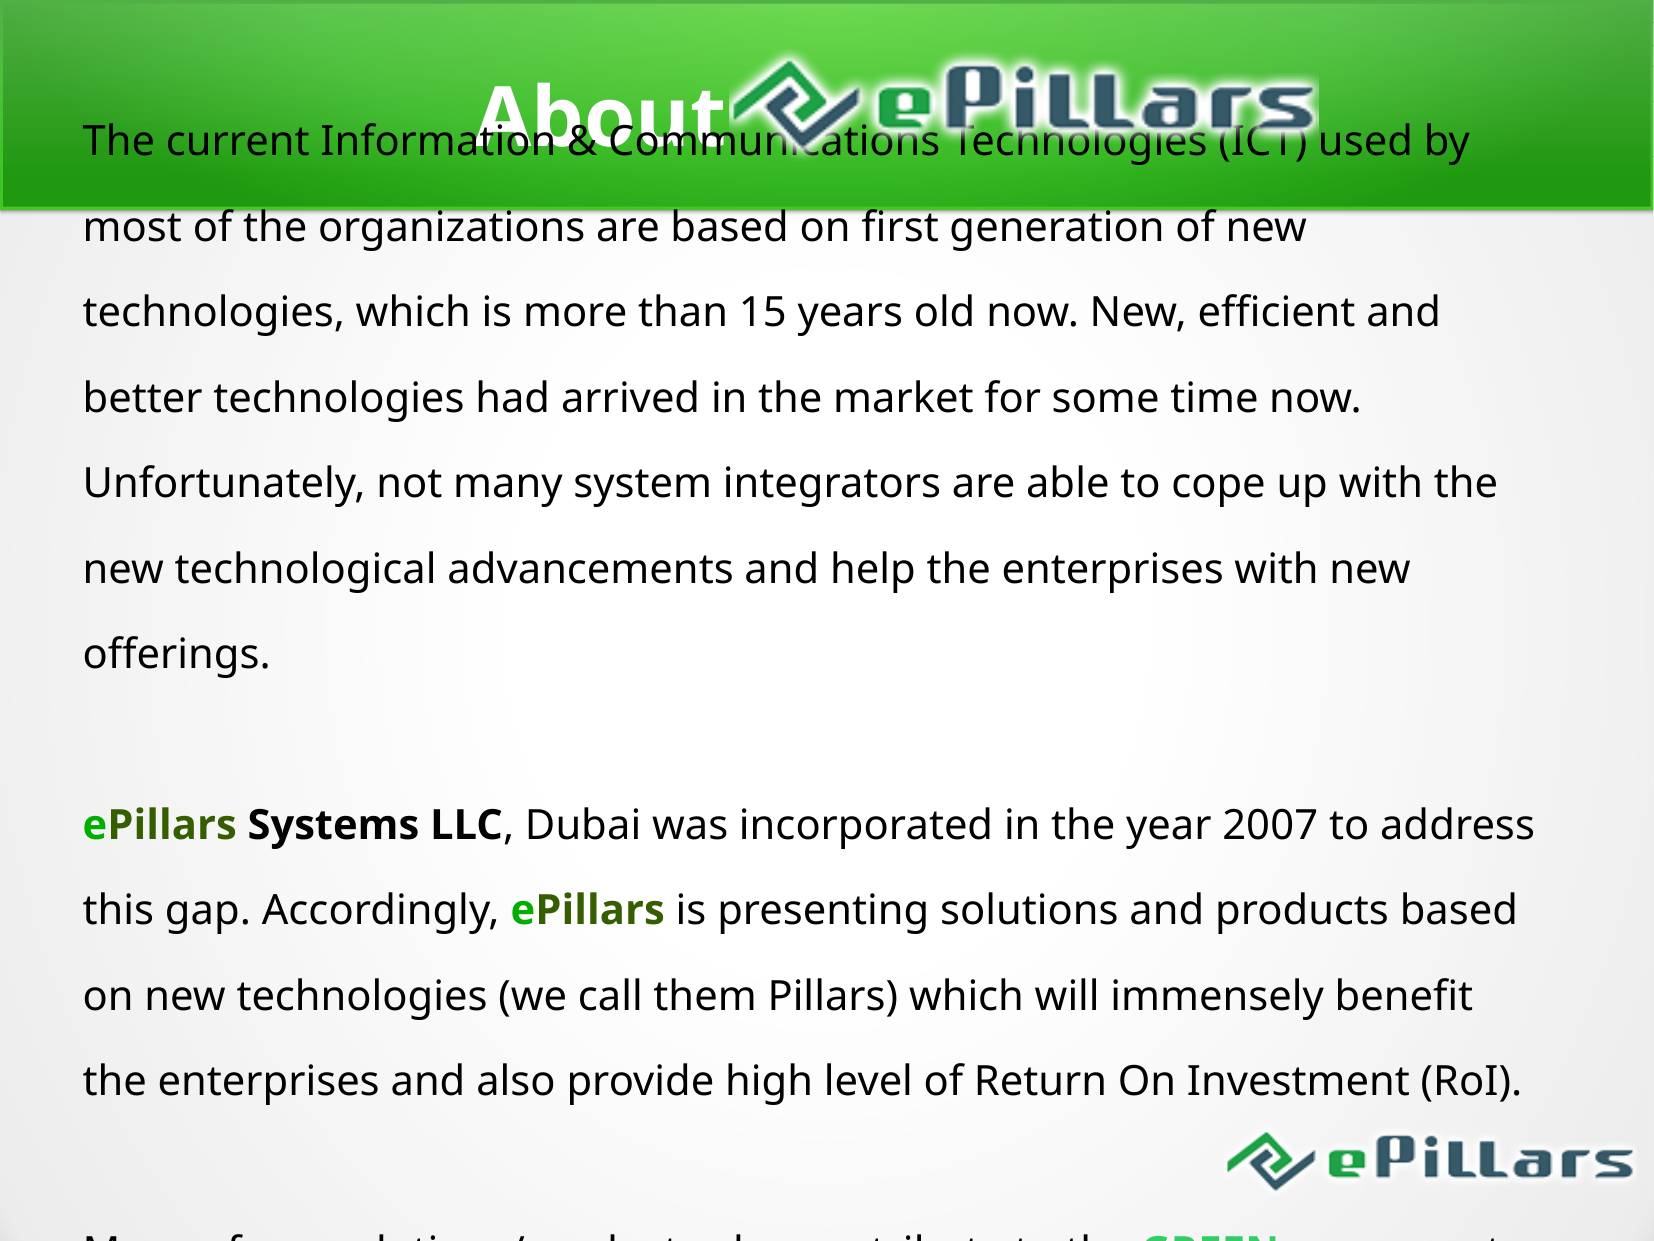

The current Information & Communications Technologies (ICT) used by most of the organizations are based on first generation of new technologies, which is more than 15 years old now. New, efficient and better technologies had arrived in the market for some time now. Unfortunately, not many system integrators are able to cope up with the new technological advancements and help the enterprises with new offerings.
ePillars Systems LLC, Dubai was incorporated in the year 2007 to address this gap. Accordingly, ePillars is presenting solutions and products based on new technologies (we call them Pillars) which will immensely benefit the enterprises and also provide high level of Return On Investment (RoI).
Many of our solutions/products also contribute to the GREEN movement.
# About